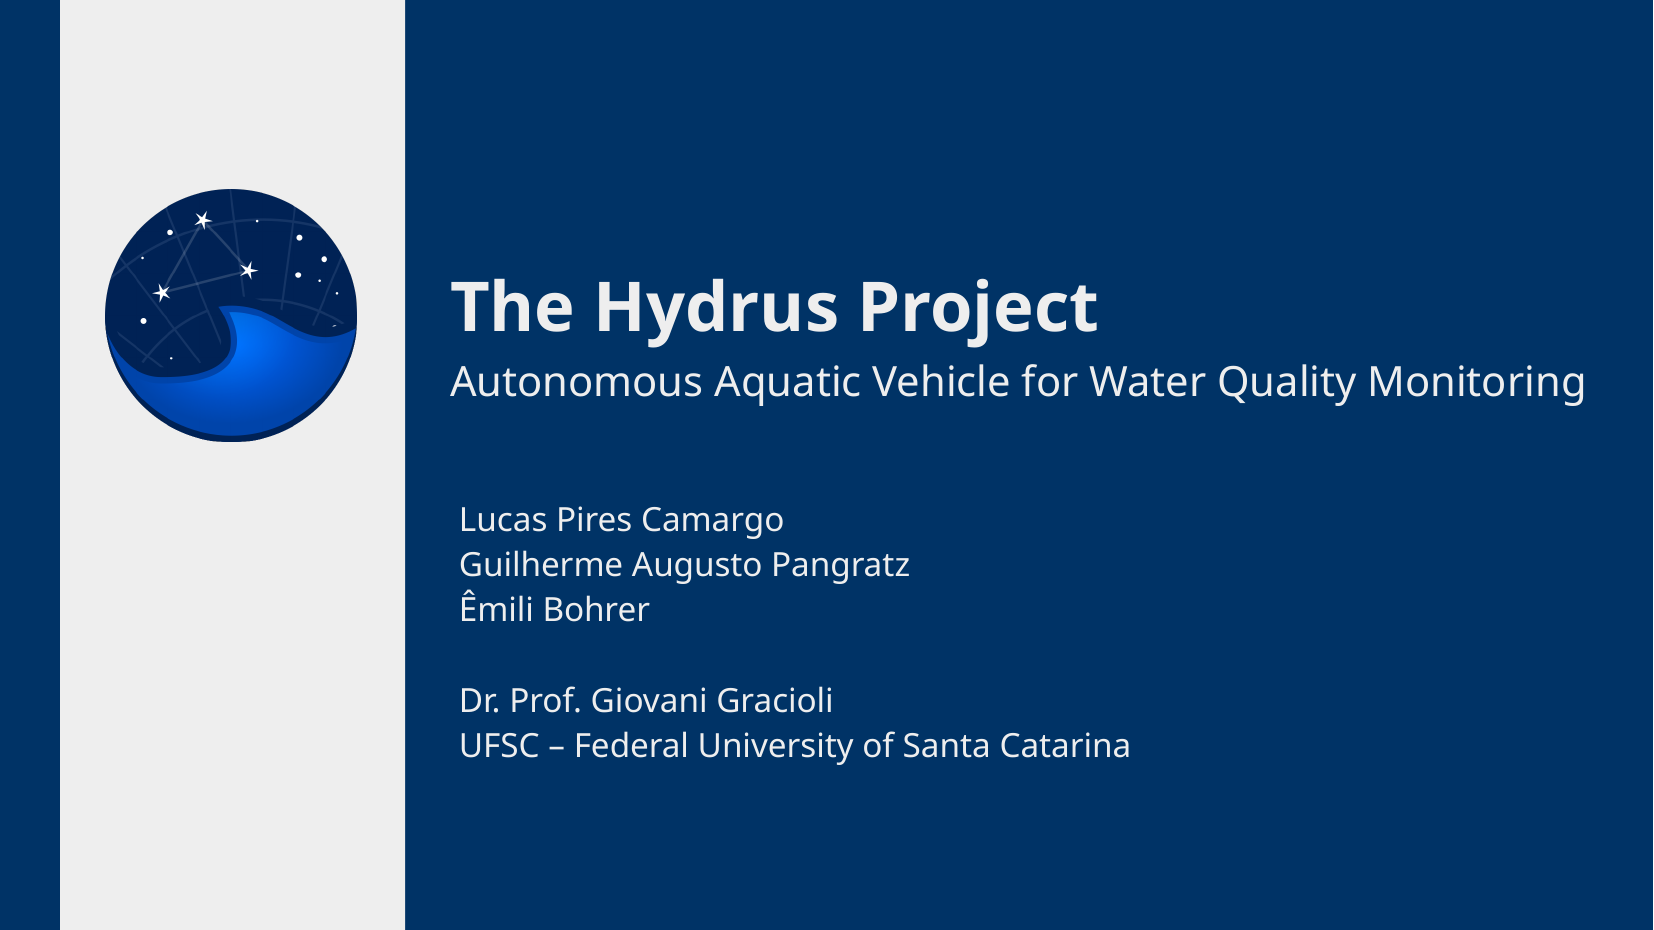

# The Hydrus Project Autonomous Aquatic Vehicle for Water Quality Monitoring
Lucas Pires Camargo
Guilherme Augusto Pangratz
Êmili Bohrer
Dr. Prof. Giovani Gracioli
UFSC – Federal University of Santa Catarina